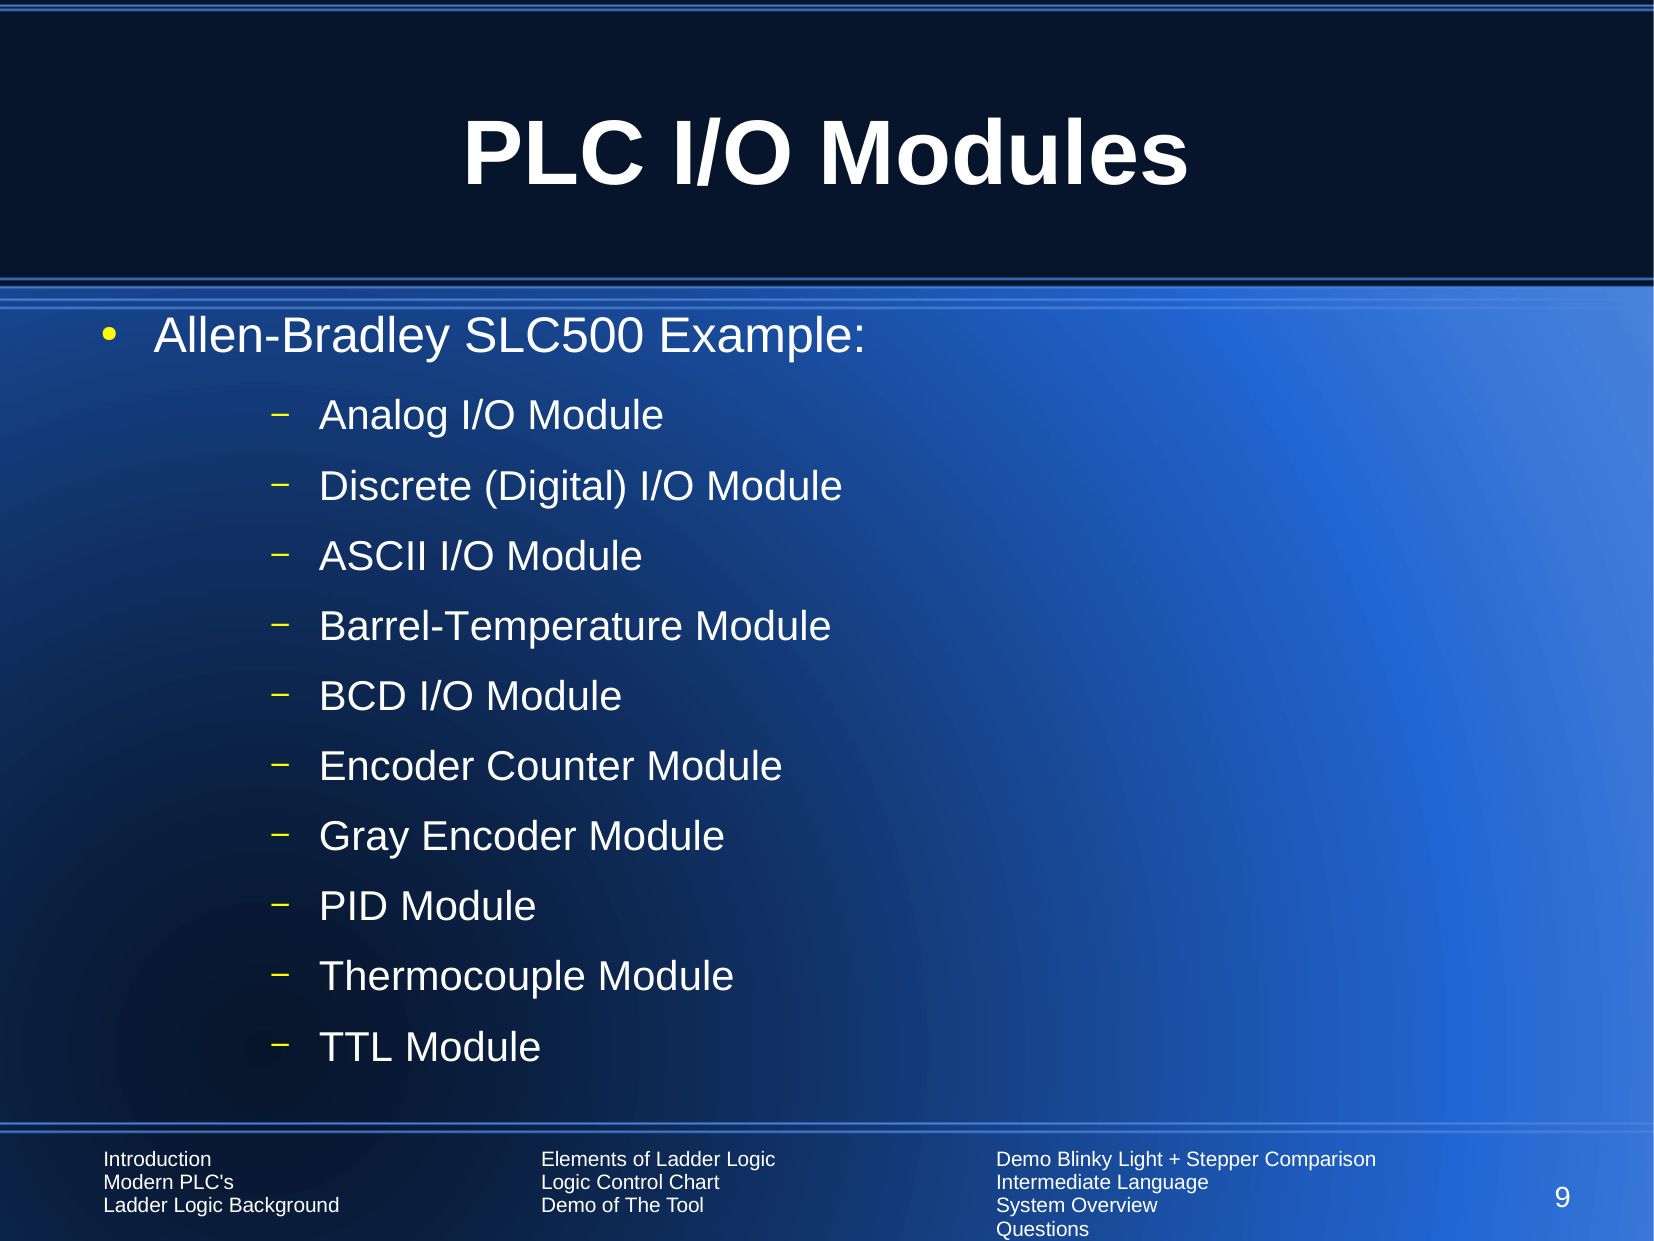

# PLC I/O Modules
Allen-Bradley SLC500 Example:
Analog I/O Module
Discrete (Digital) I/O Module
ASCII I/O Module
Barrel-Temperature Module
BCD I/O Module
Encoder Counter Module
Gray Encoder Module
PID Module
Thermocouple Module
TTL Module
9